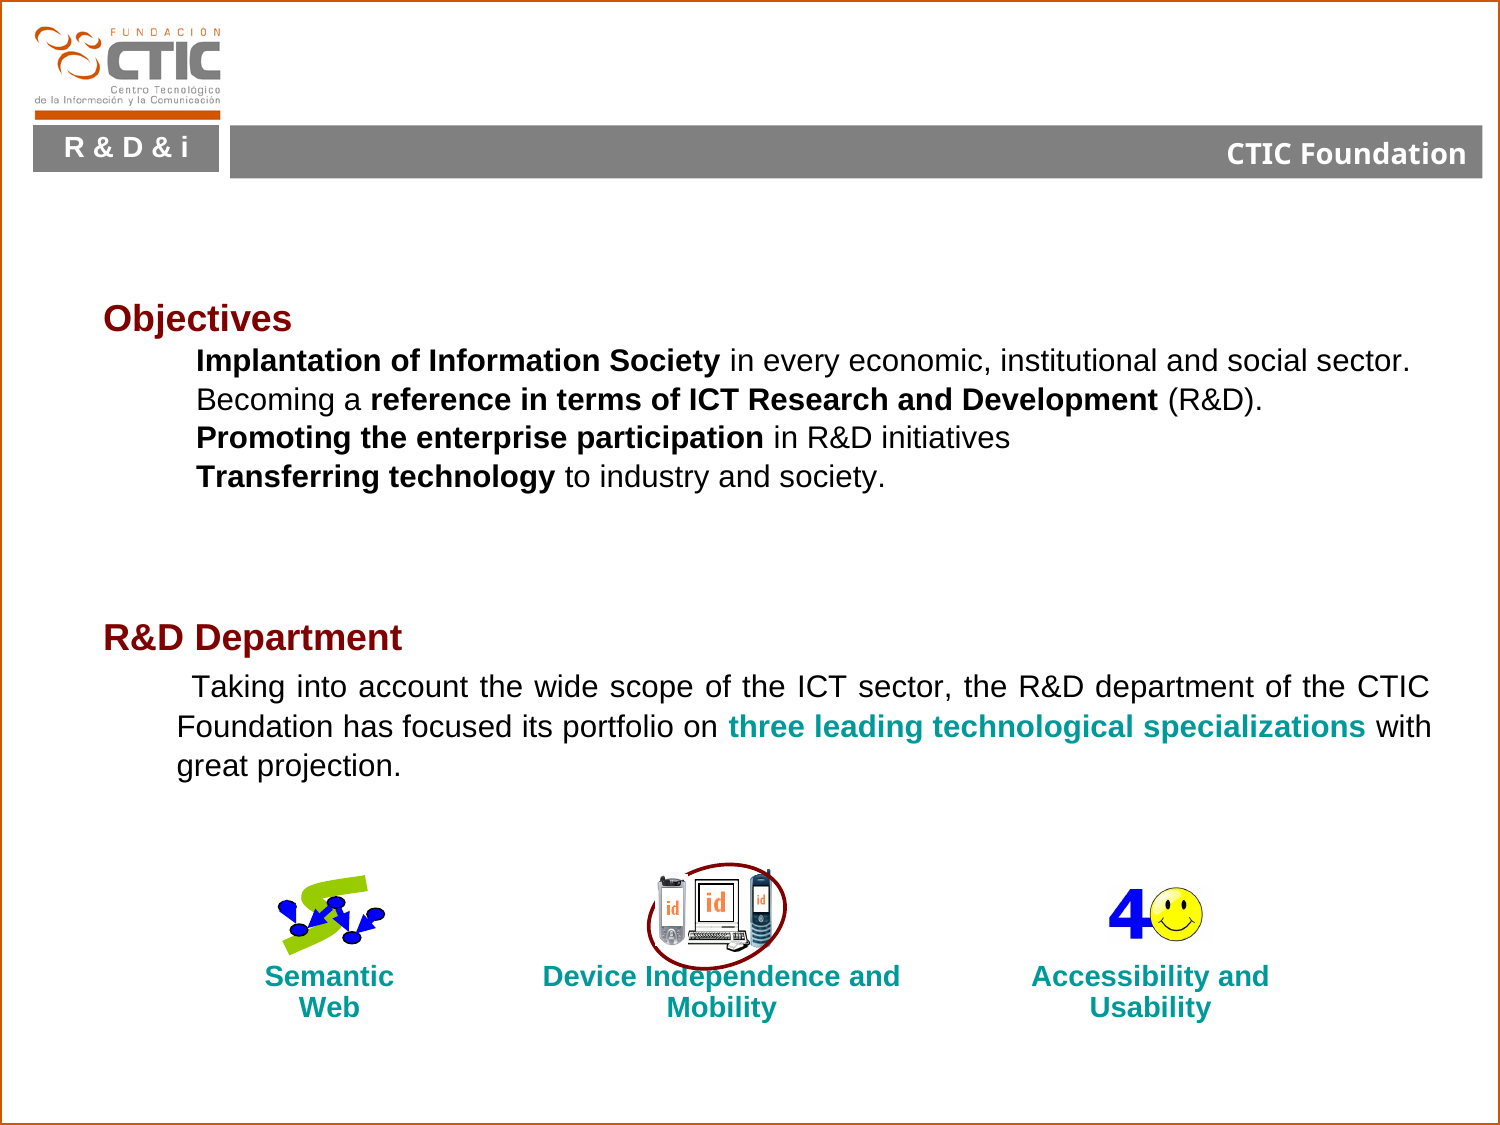

CTIC Foundation
Objectives
 Implantation of Information Society in every economic, institutional and social sector.
 Becoming a reference in terms of ICT Research and Development (R&D).
 Promoting the enterprise participation in R&D initiatives
 Transferring technology to industry and society.
R&D Department
 Taking into account the wide scope of the ICT sector, the R&D department of the CTIC Foundation has focused its portfolio on three leading technological specializations with great projection.
Semantic Web
Device Independence and Mobility
Accessibility and Usability